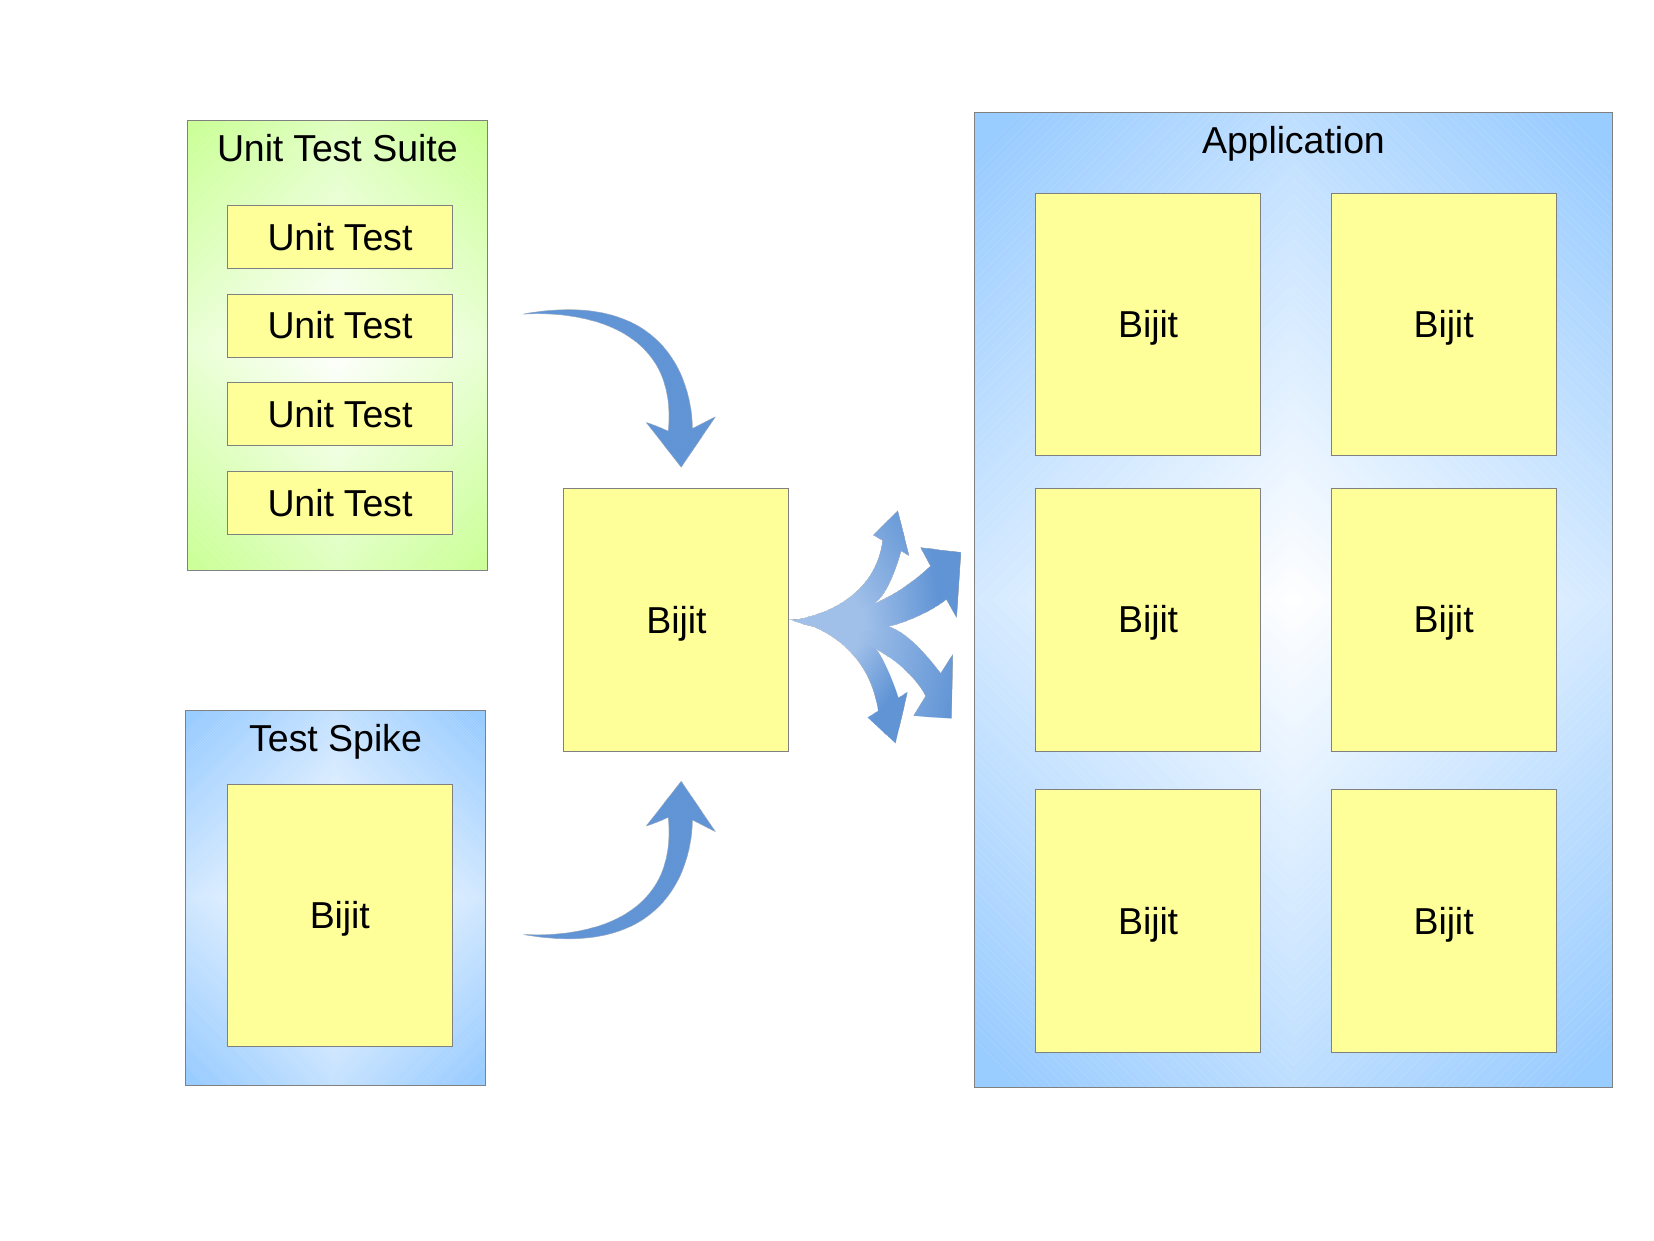

Application
Unit Test Suite
Bijit
Bijit
Unit Test
Unit Test
Unit Test
Unit Test
Bijit
Bijit
Bijit
Test Spike
Bijit
Bijit
Bijit